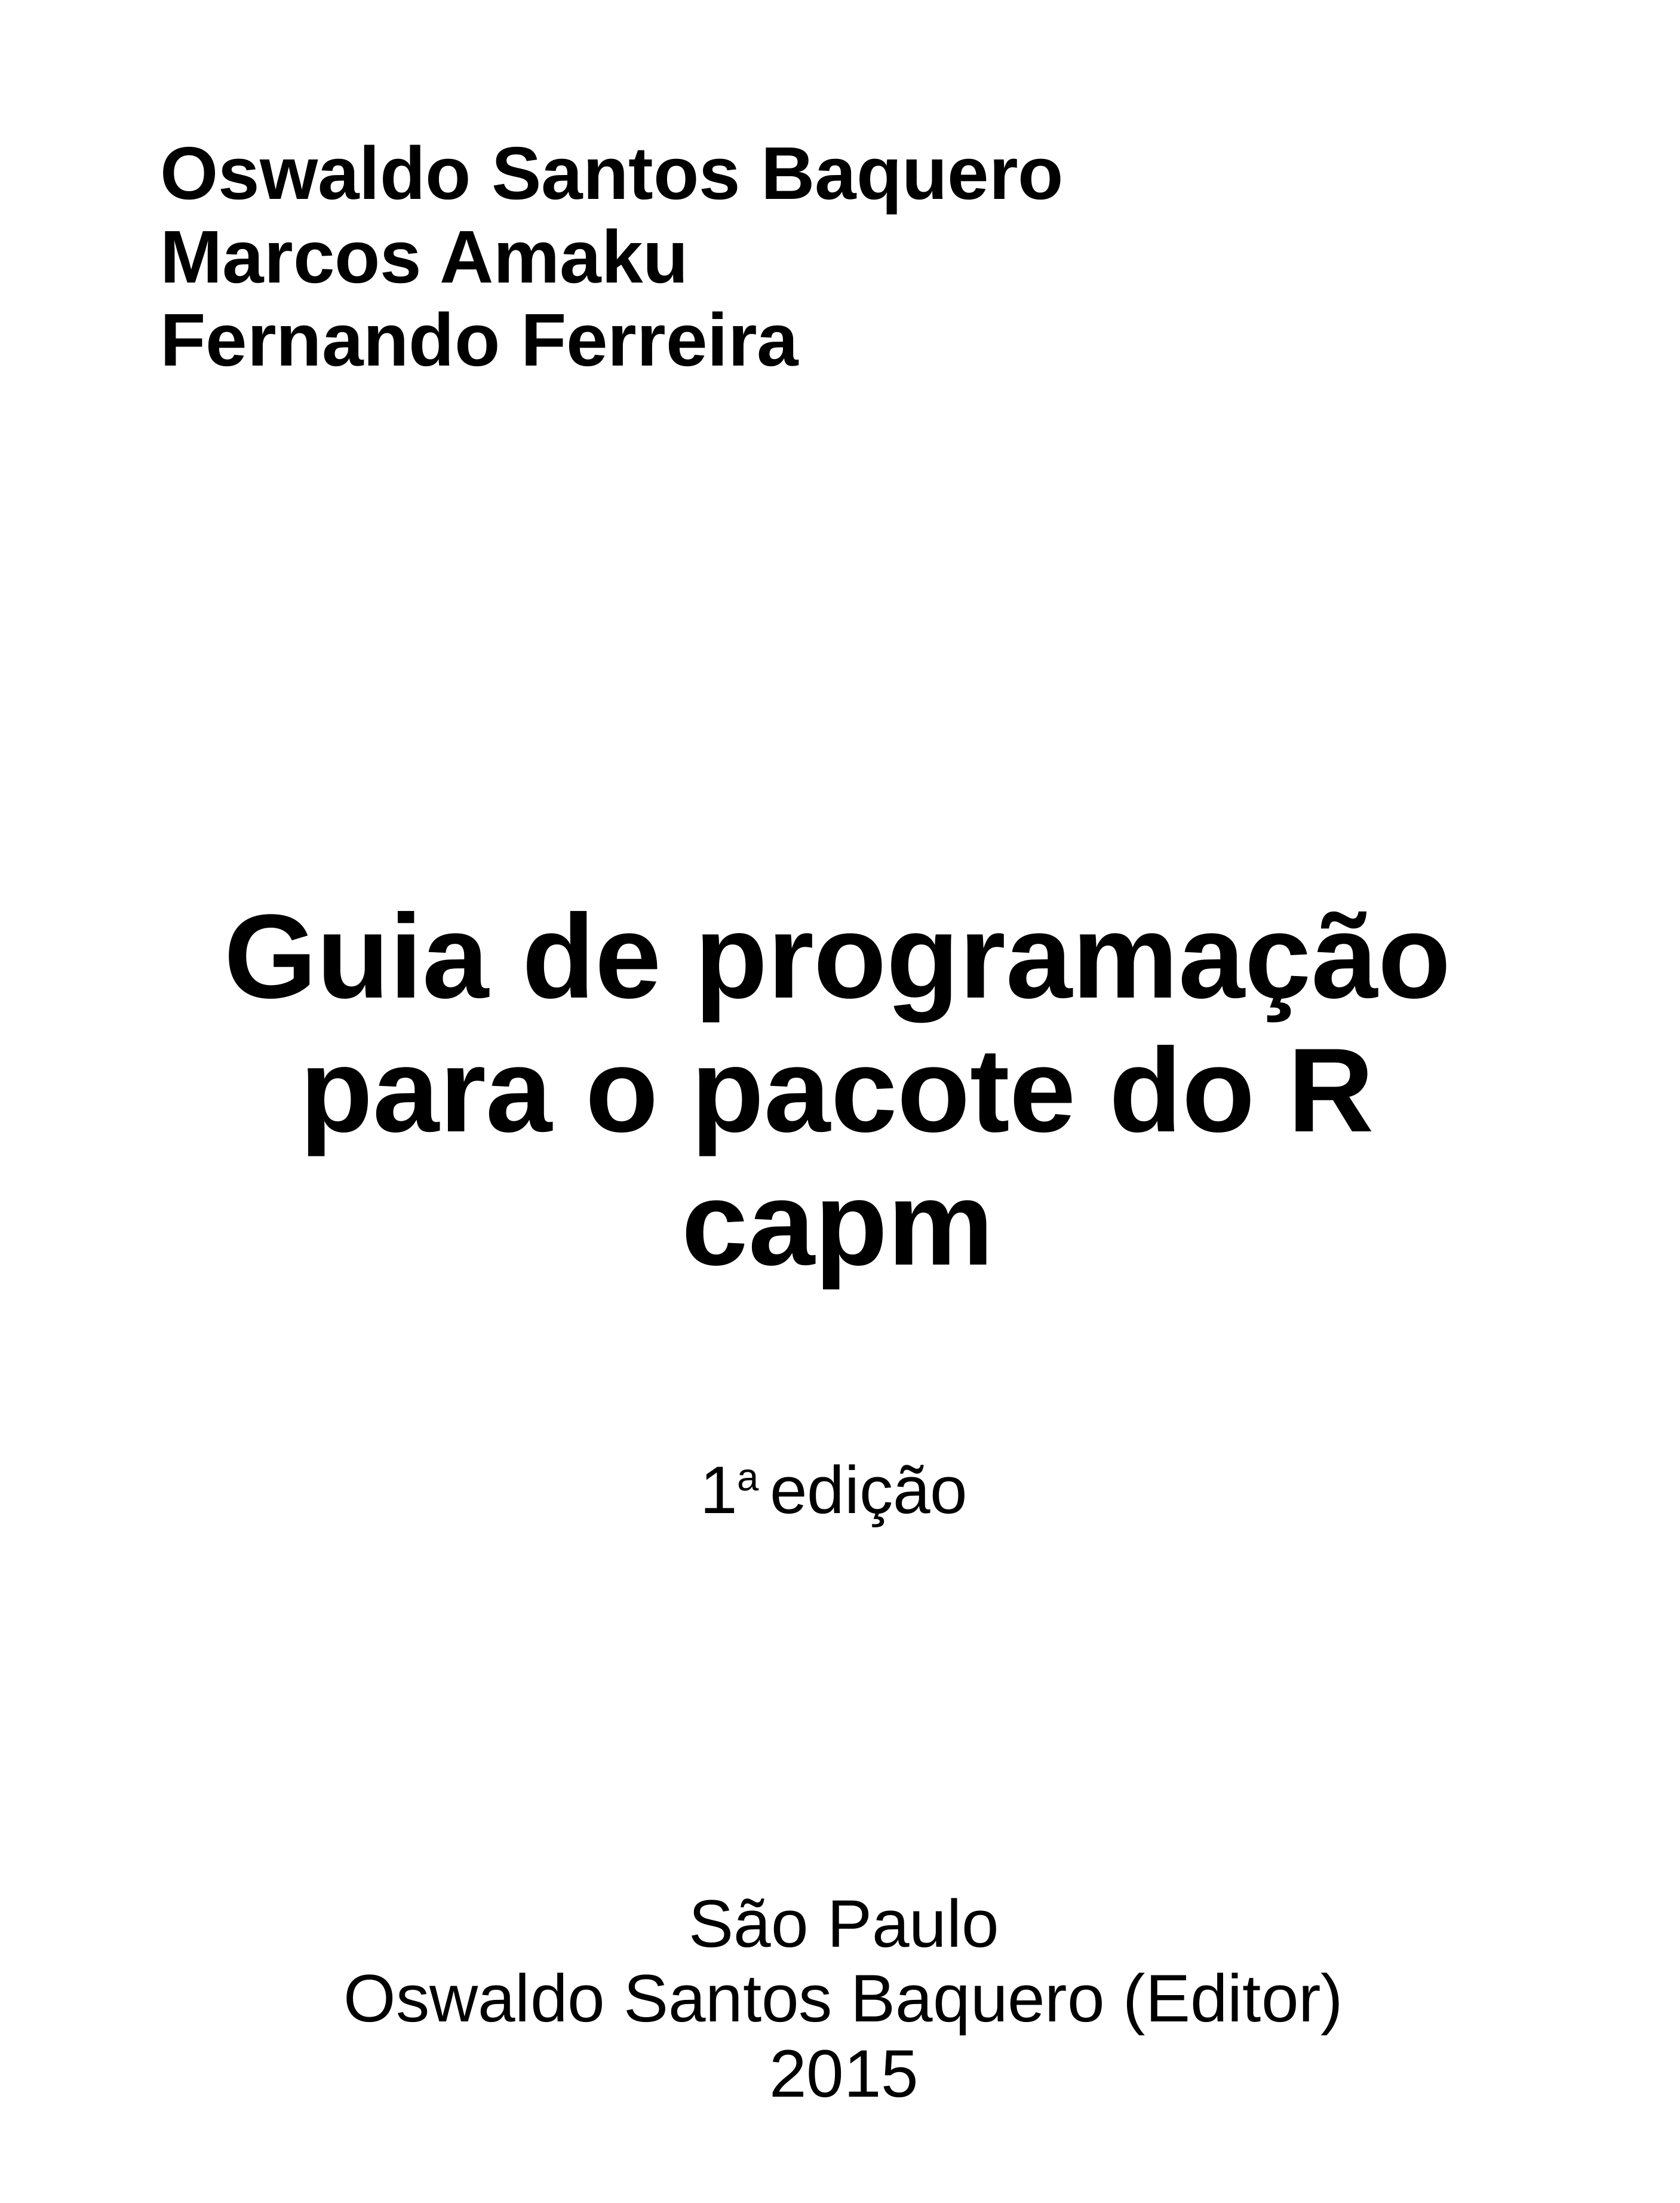

Oswaldo Santos Baquero
Marcos Amaku
Fernando Ferreira
Guia de programação para o pacote do R capm
1a edição
São Paulo
Oswaldo Santos Baquero (Editor)
2015